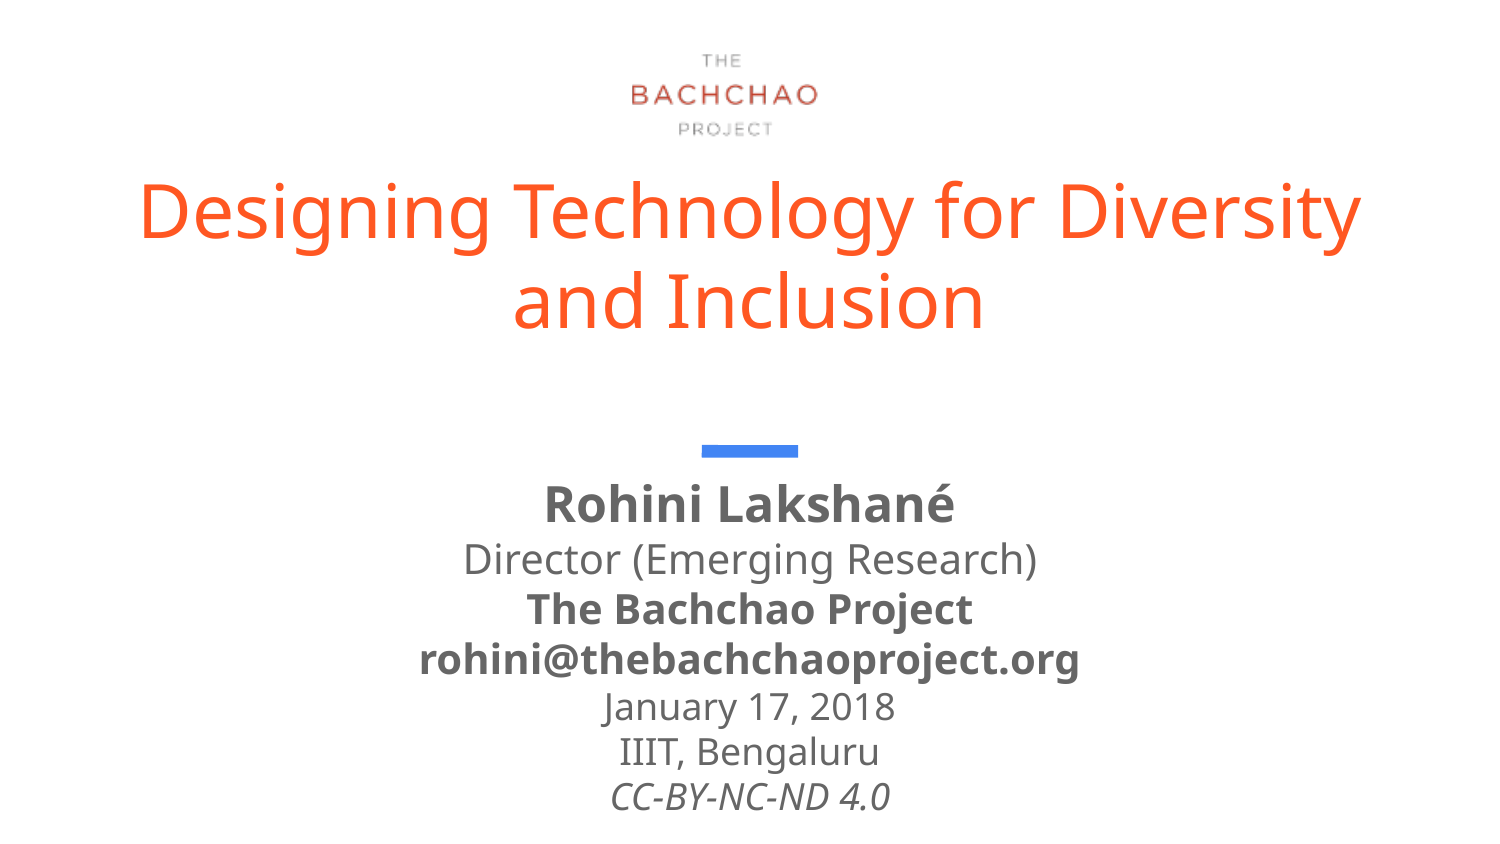

# Designing Technology for Diversity and Inclusion
Rohini Lakshané
Director (Emerging Research)
The Bachchao Project
rohini@thebachchaoproject.org
January 17, 2018
IIIT, Bengaluru
CC-BY-NC-ND 4.0